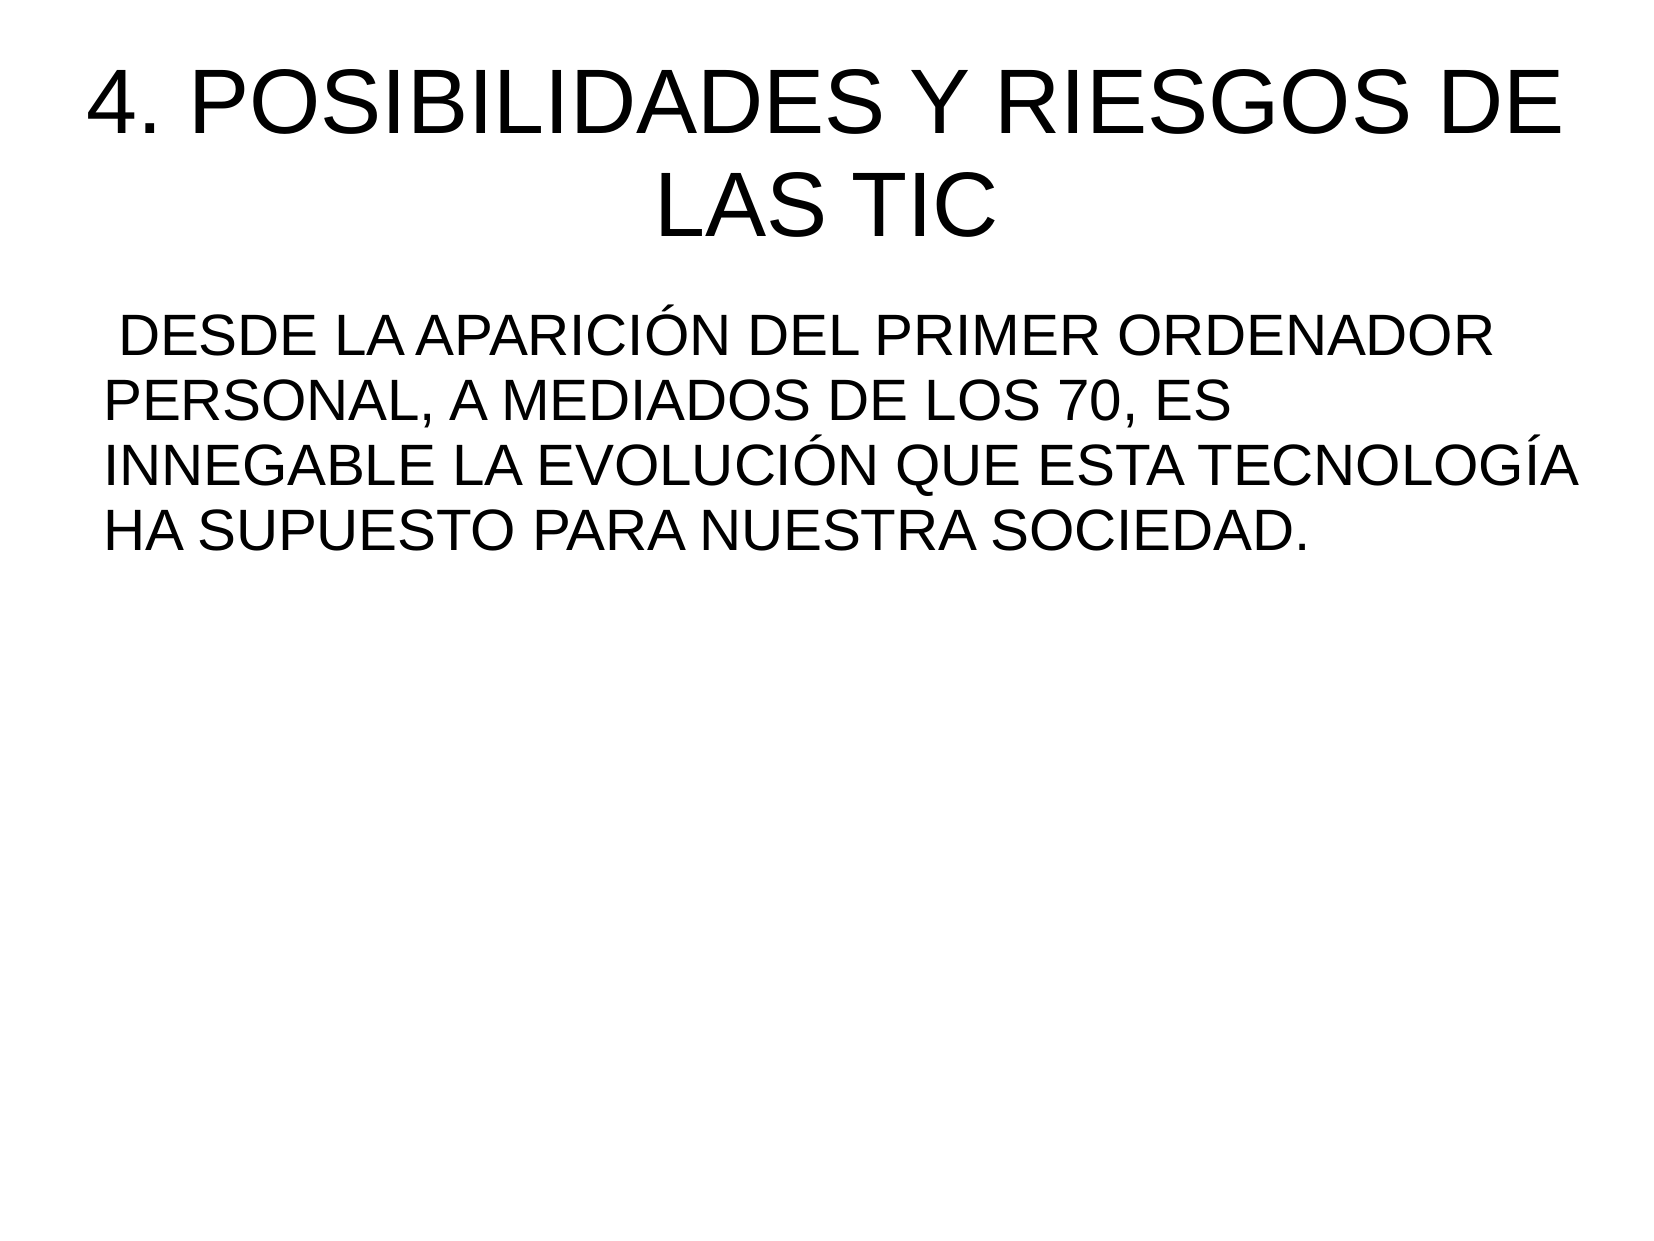

# 4. POSIBILIDADES Y RIESGOS DE LAS TIC
DESDE LA APARICIÓN DEL PRIMER ORDENADOR PERSONAL, A MEDIADOS DE LOS 70, ES INNEGABLE LA EVOLUCIÓN QUE ESTA TECNOLOGÍA HA SUPUESTO PARA NUESTRA SOCIEDAD.